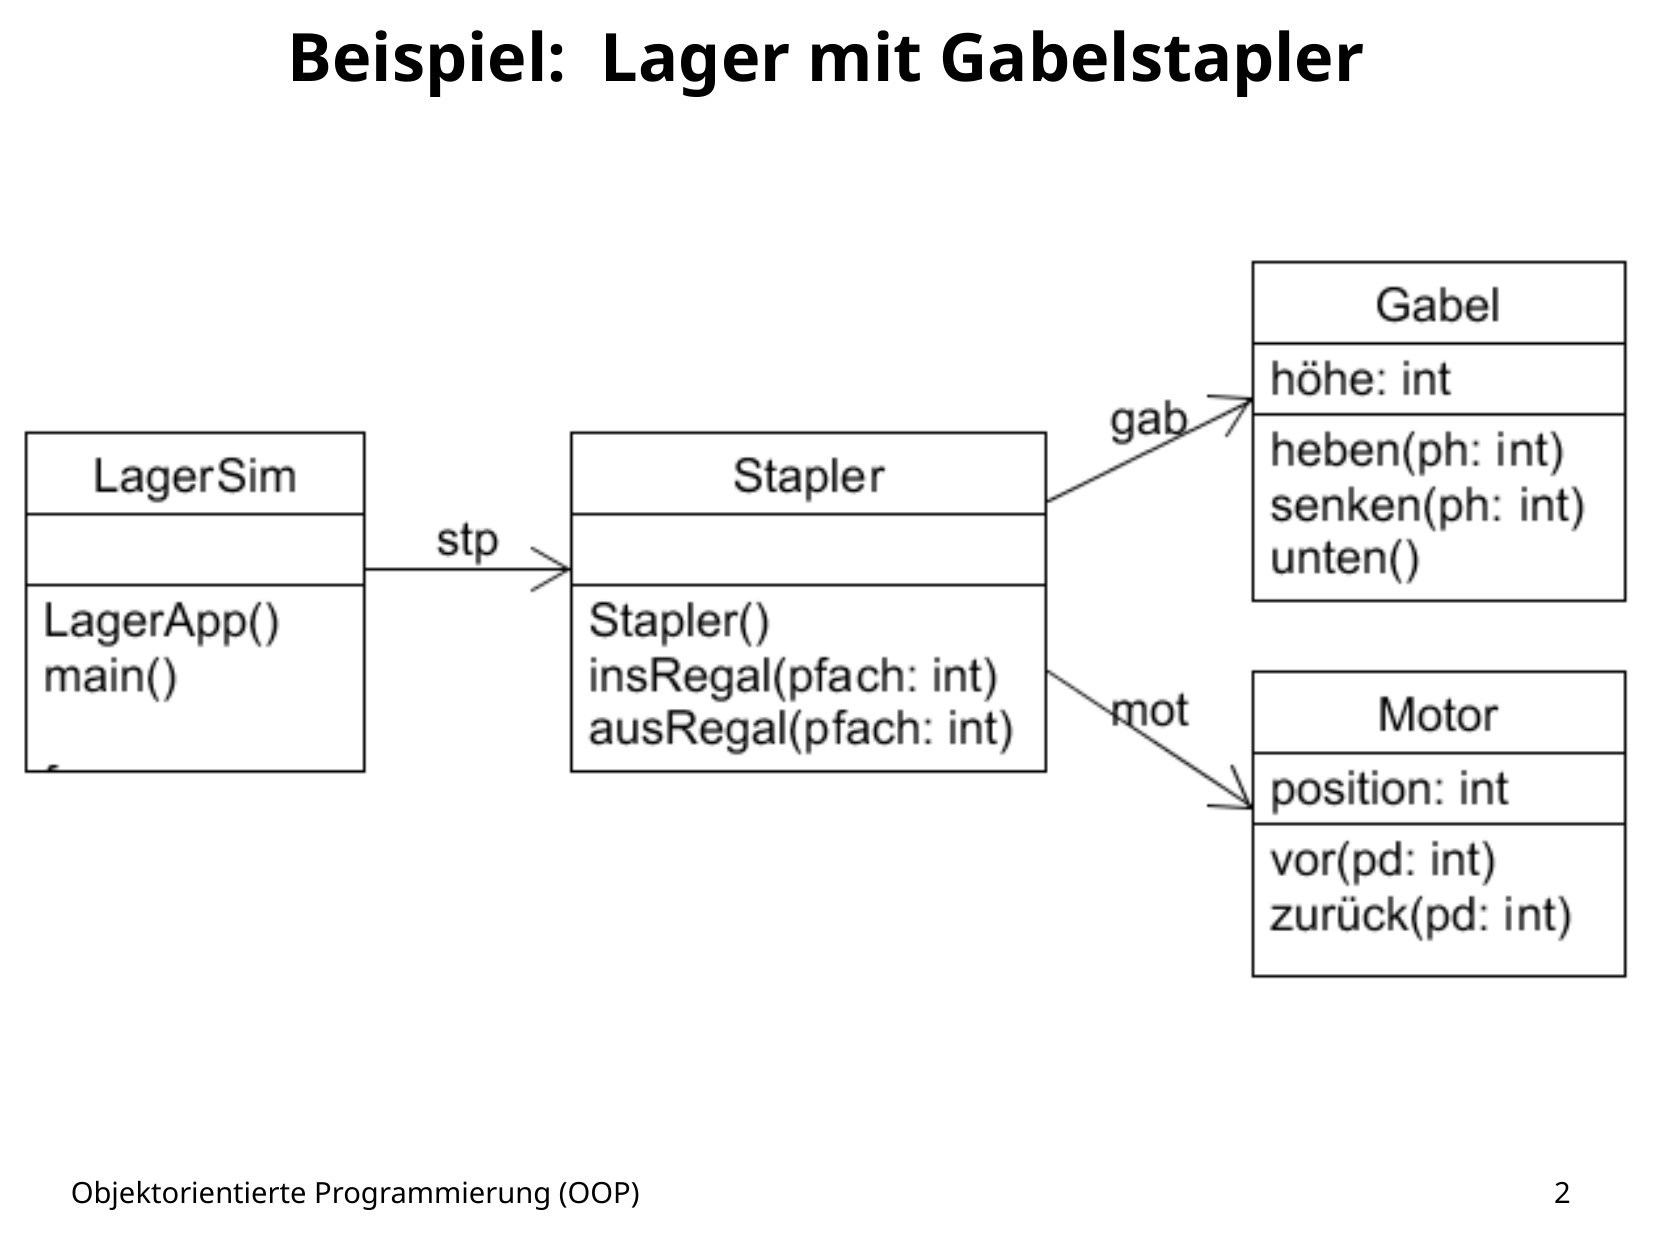

# Beispiel: Lager mit Gabelstapler
Objektorientierte Programmierung (OOP)
2